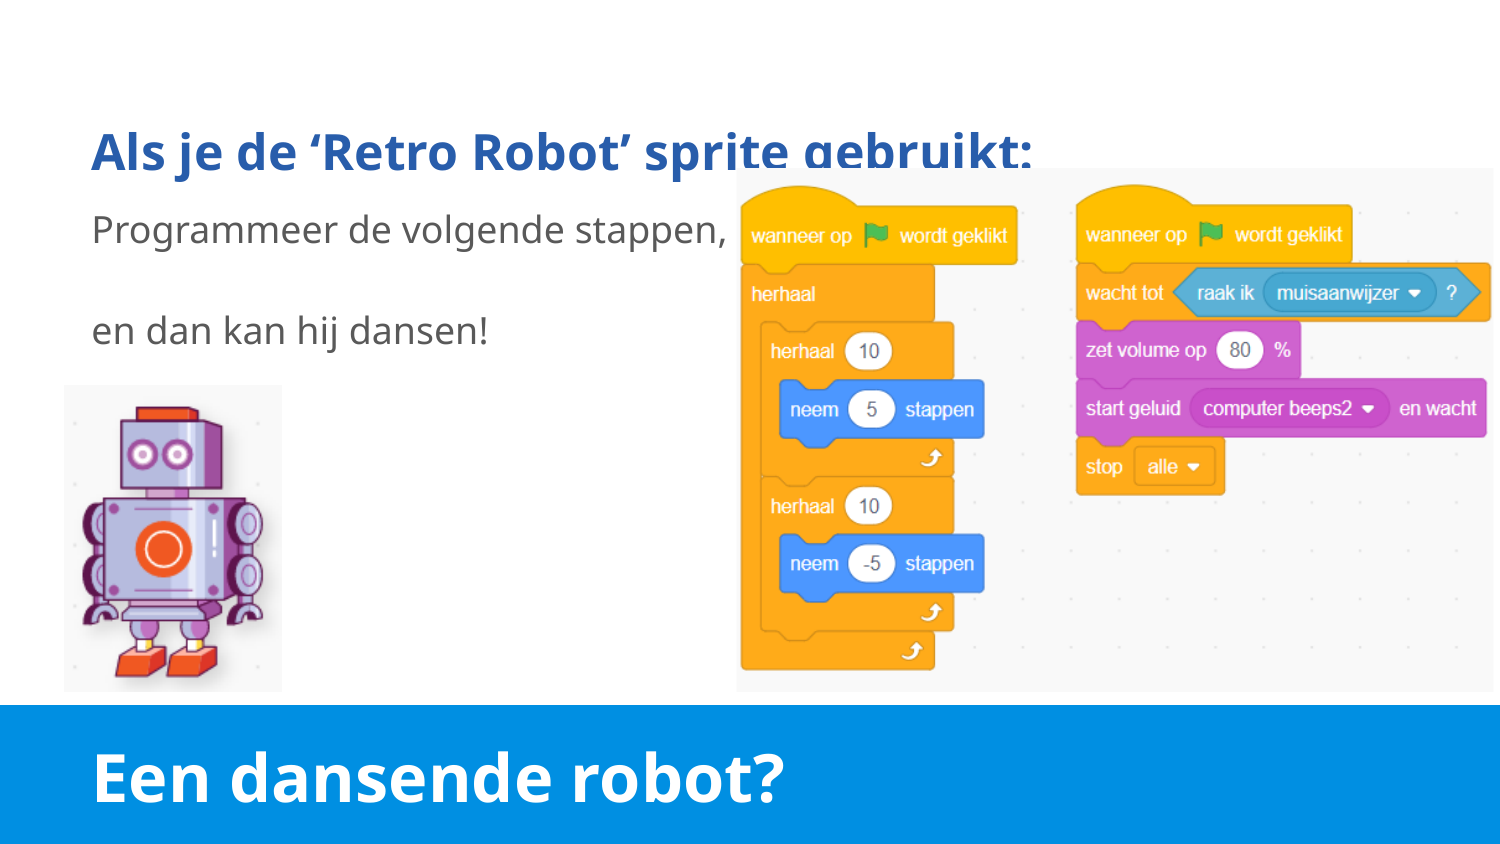

Als je de ‘Retro Robot’ sprite gebruikt:
Programmeer de volgende stappen,
en dan kan hij dansen!
# Een dansende robot?